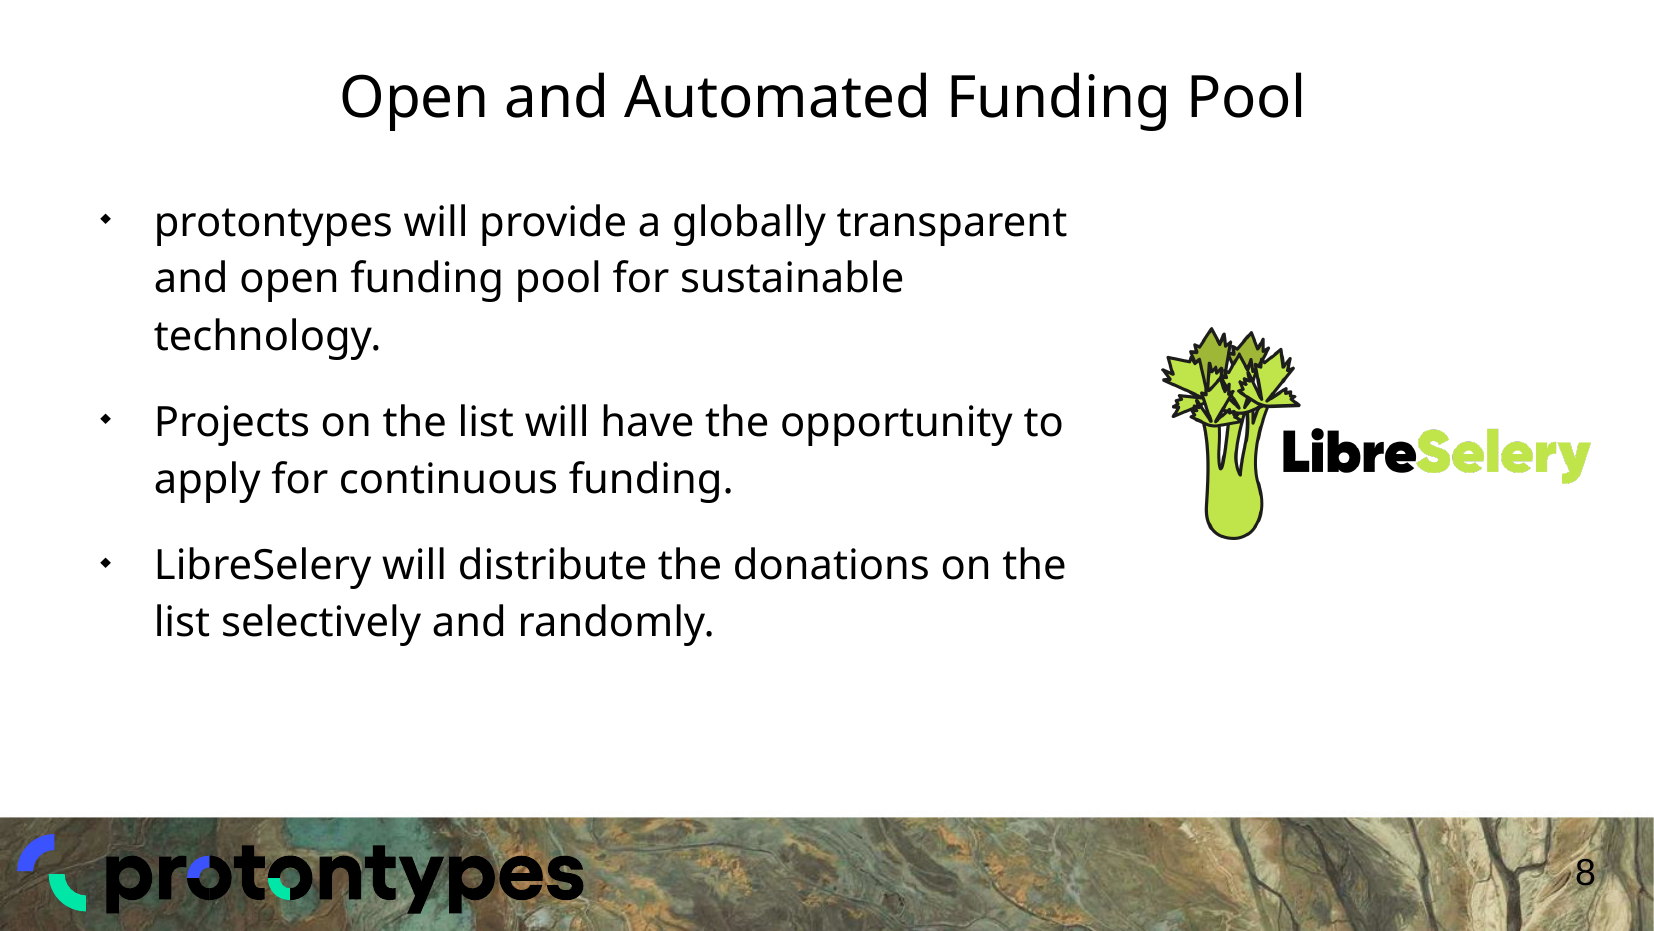

# Open and Automated Funding Pool
protontypes will provide a globally transparent and open funding pool for sustainable technology.
Projects on the list will have the opportunity to apply for continuous funding.
LibreSelery will distribute the donations on the list selectively and randomly.
8